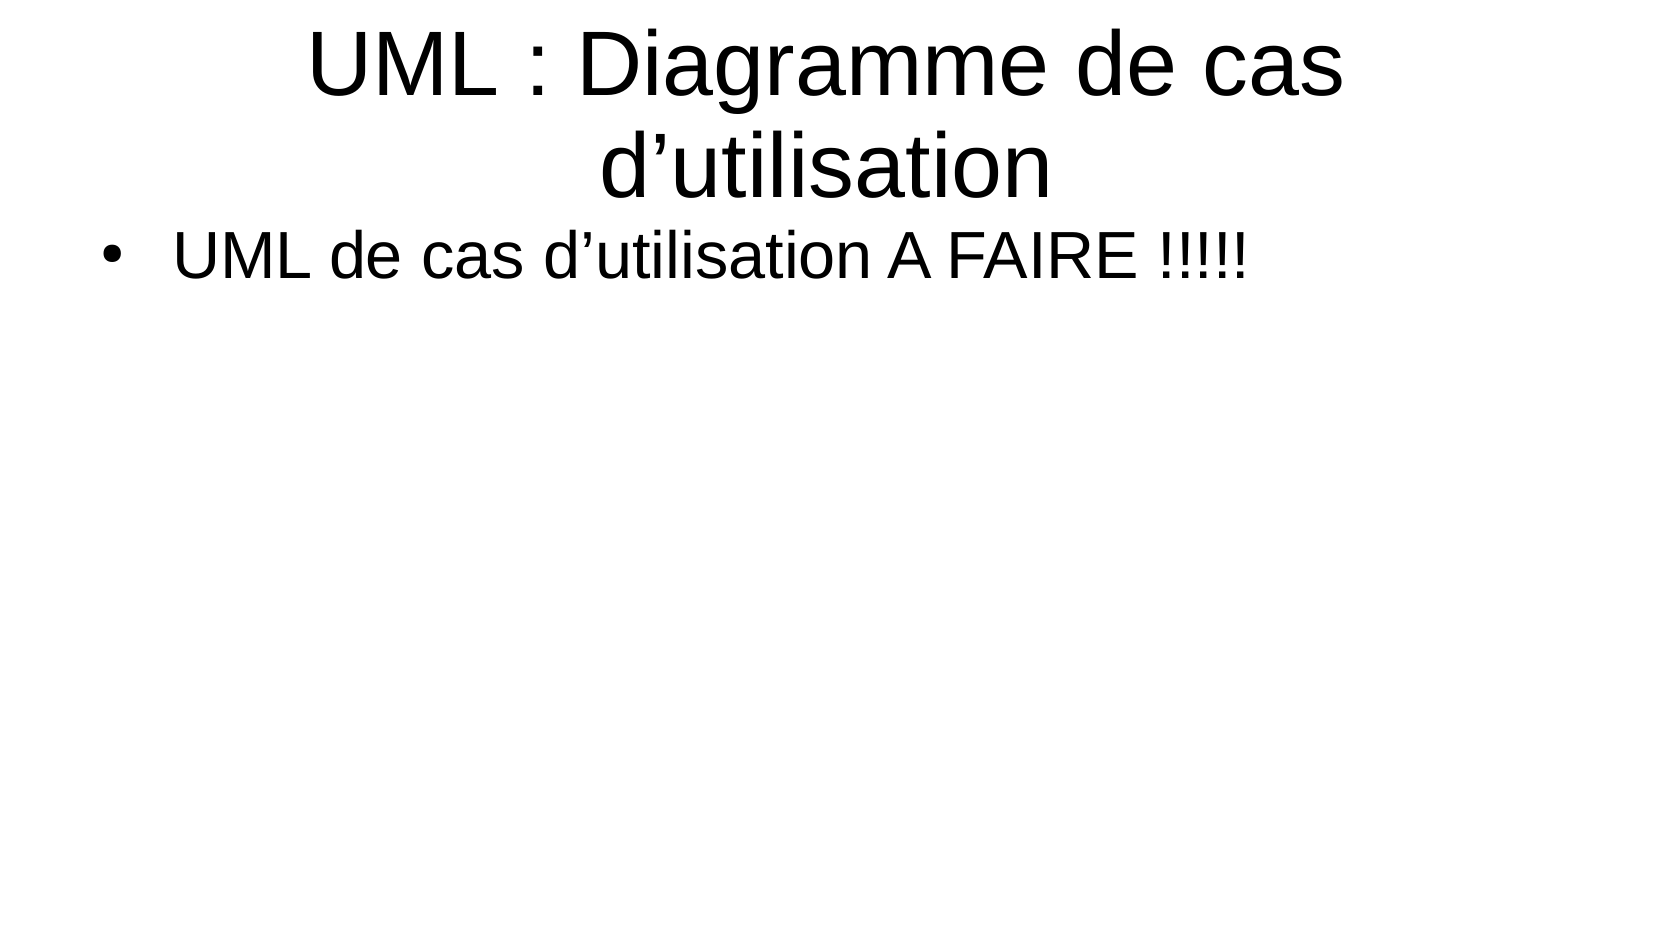

# UML : Diagramme de cas d’utilisation
 UML de cas d’utilisation A FAIRE !!!!!